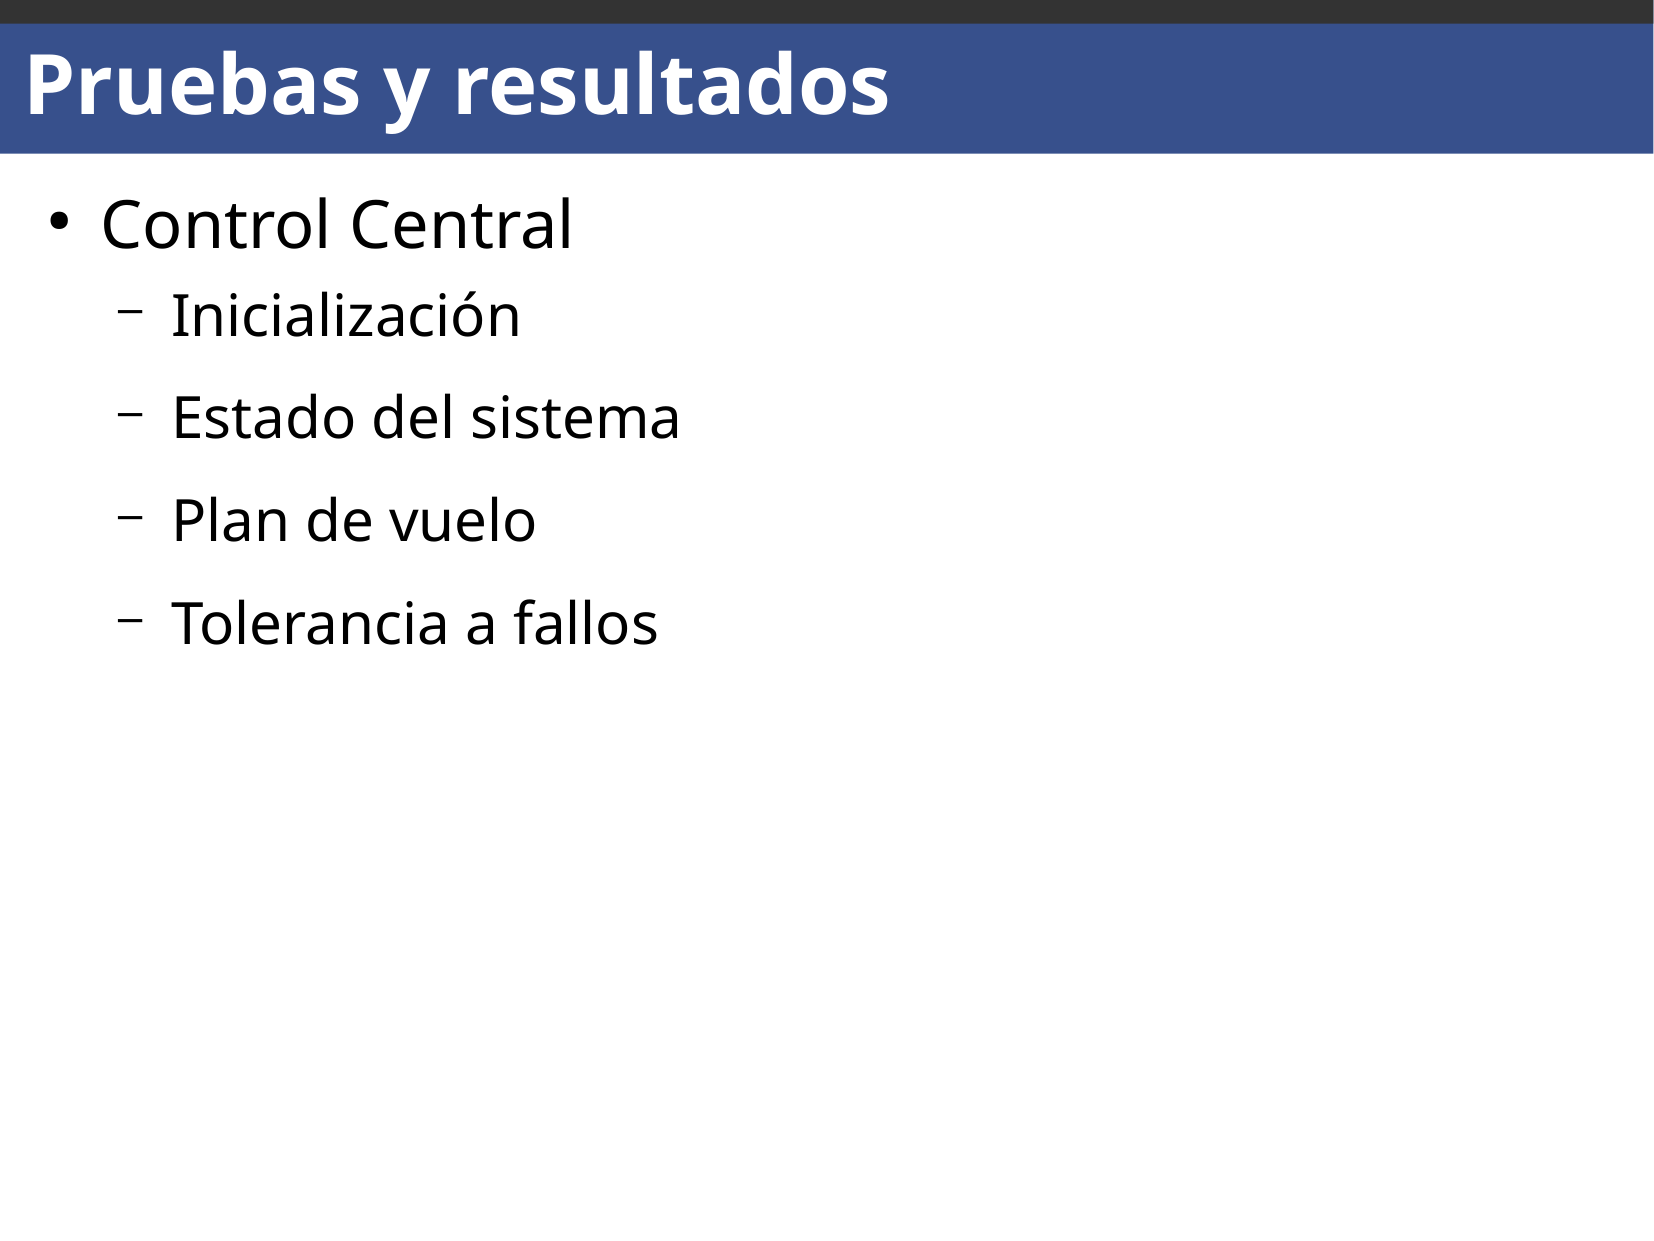

# Pruebas y resultados
Control Central
Inicialización
Estado del sistema
Plan de vuelo
Tolerancia a fallos